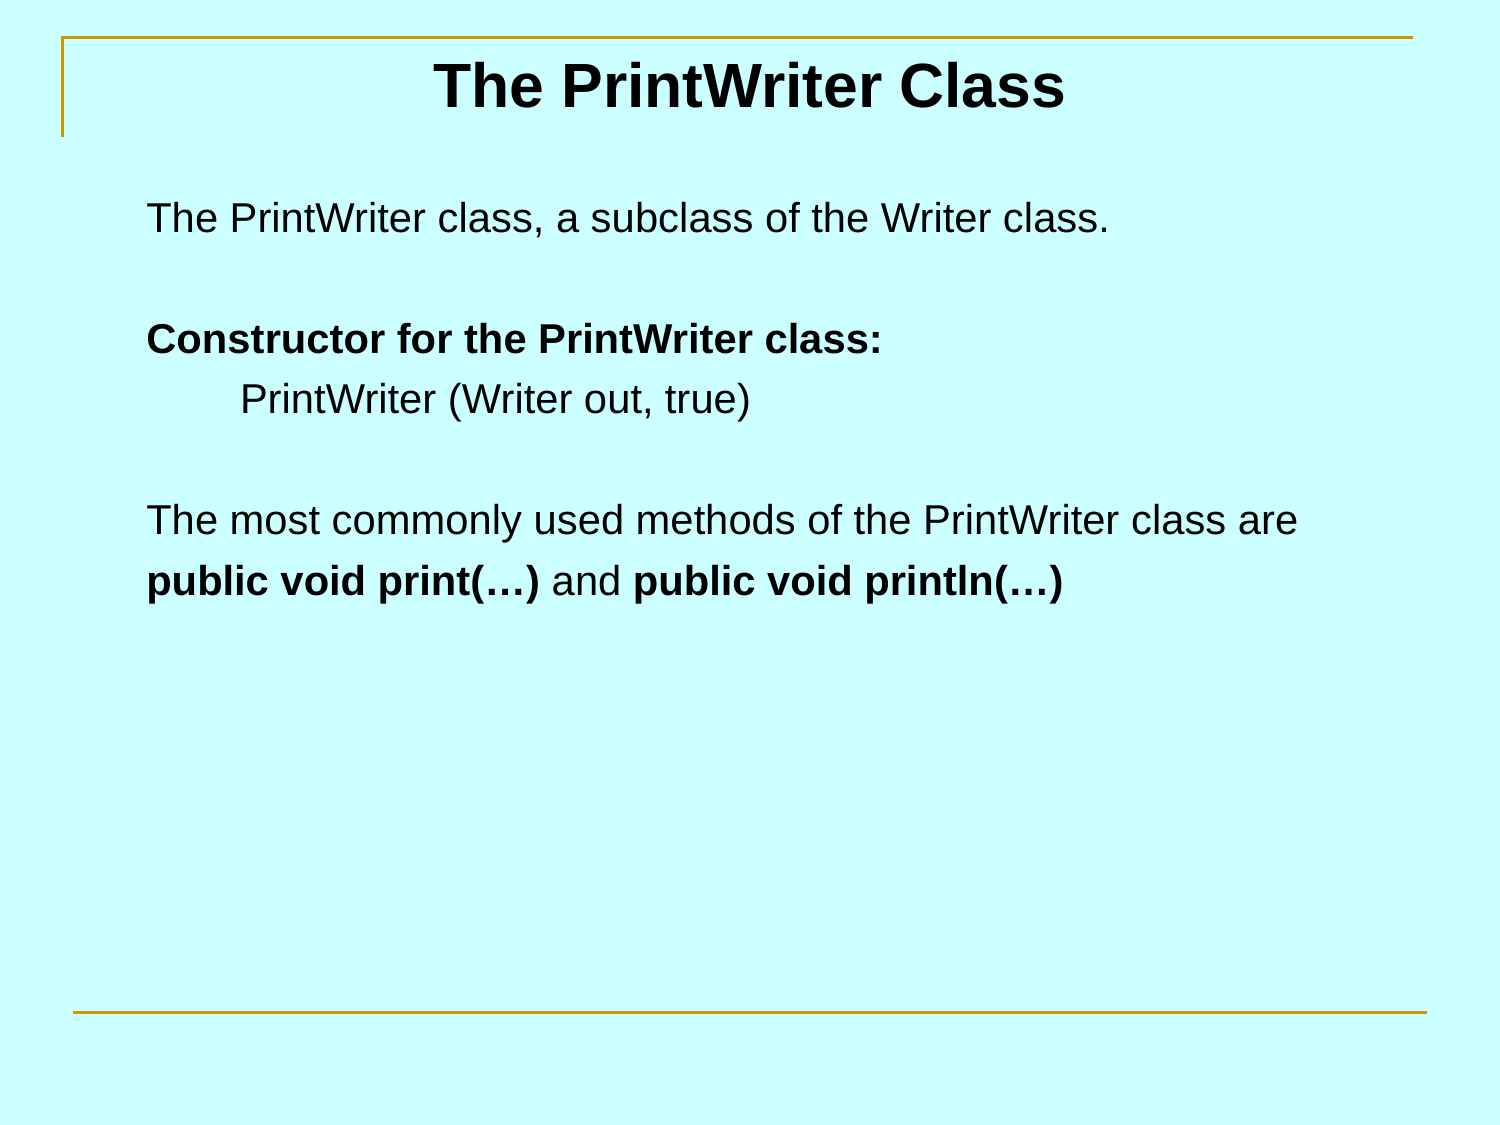

# The PrintWriter Class
	The PrintWriter class, a subclass of the Writer class.
	Constructor for the PrintWriter class:
		PrintWriter (Writer out, true)
	The most commonly used methods of the PrintWriter class are
	public void print(…) and public void println(…)